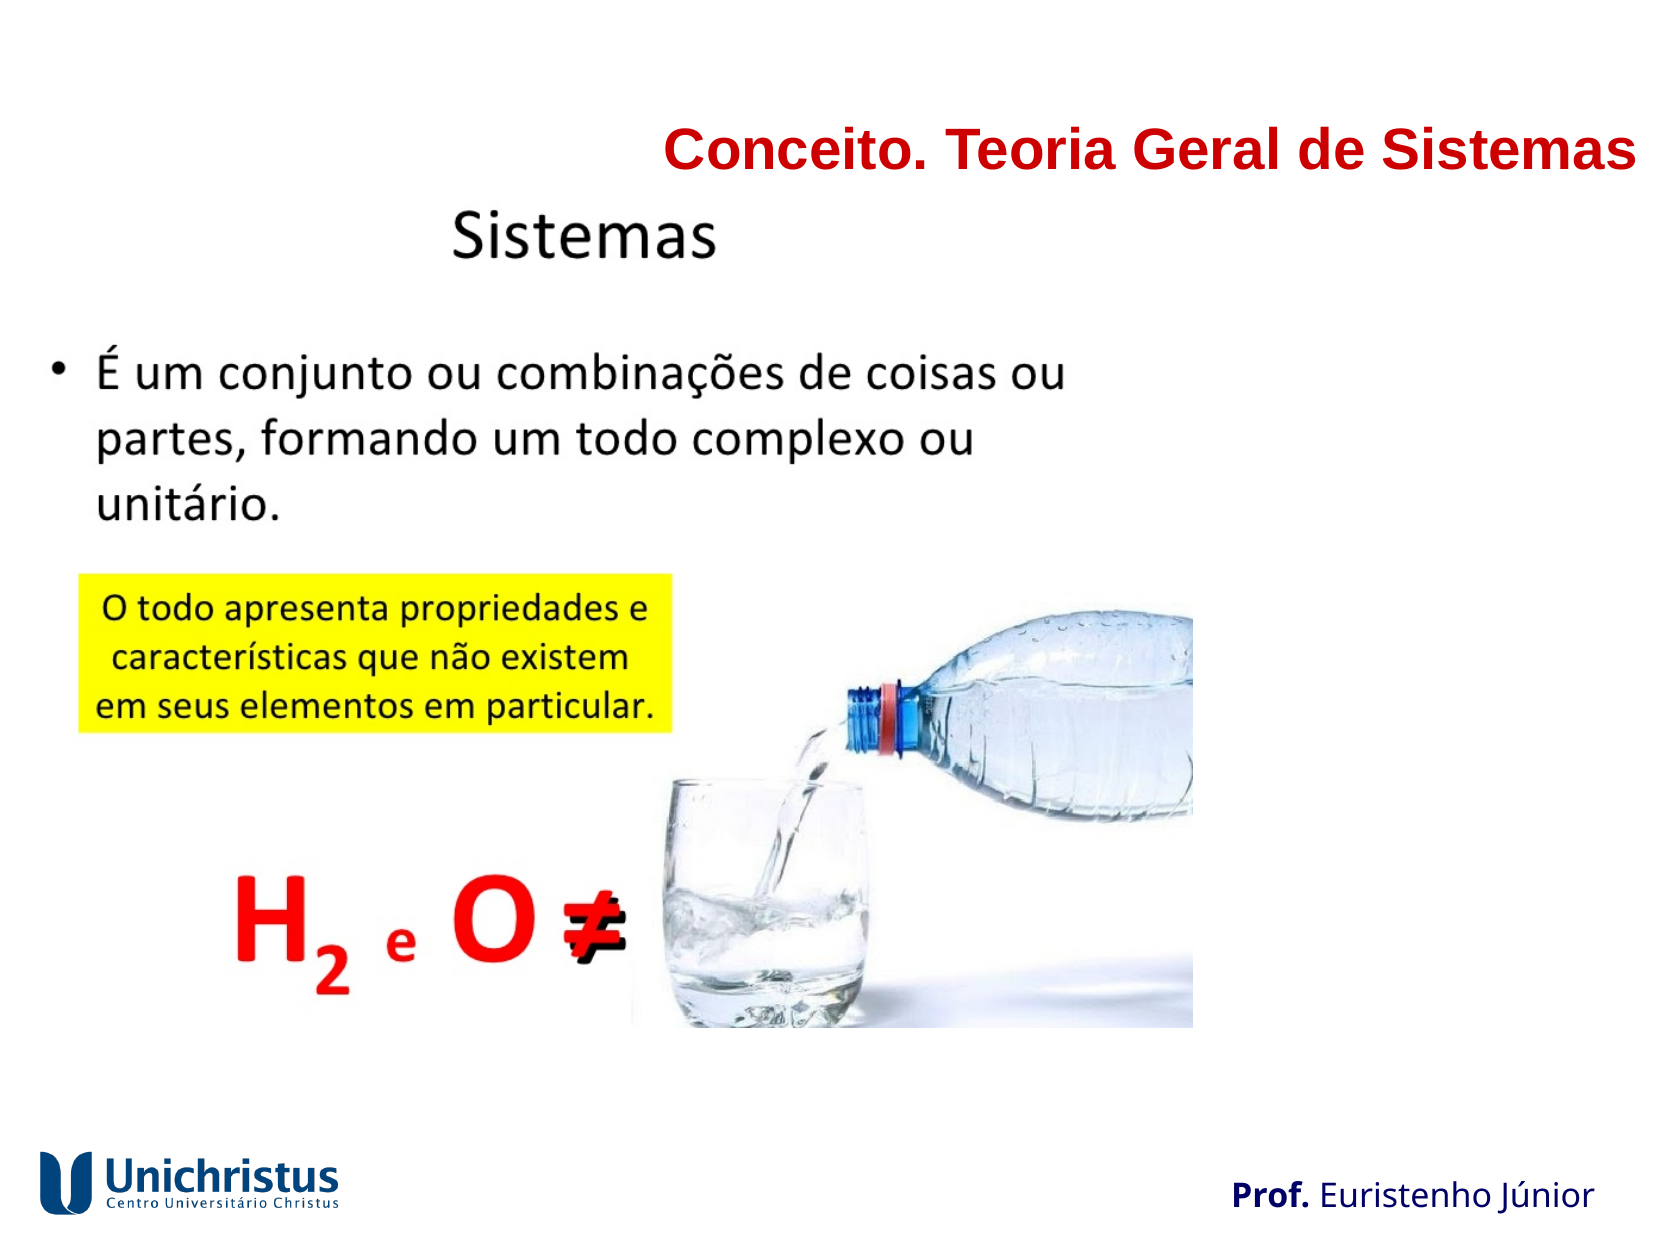

Conceito. Teoria Geral de Sistemas
Prof. Euristenho Júnior